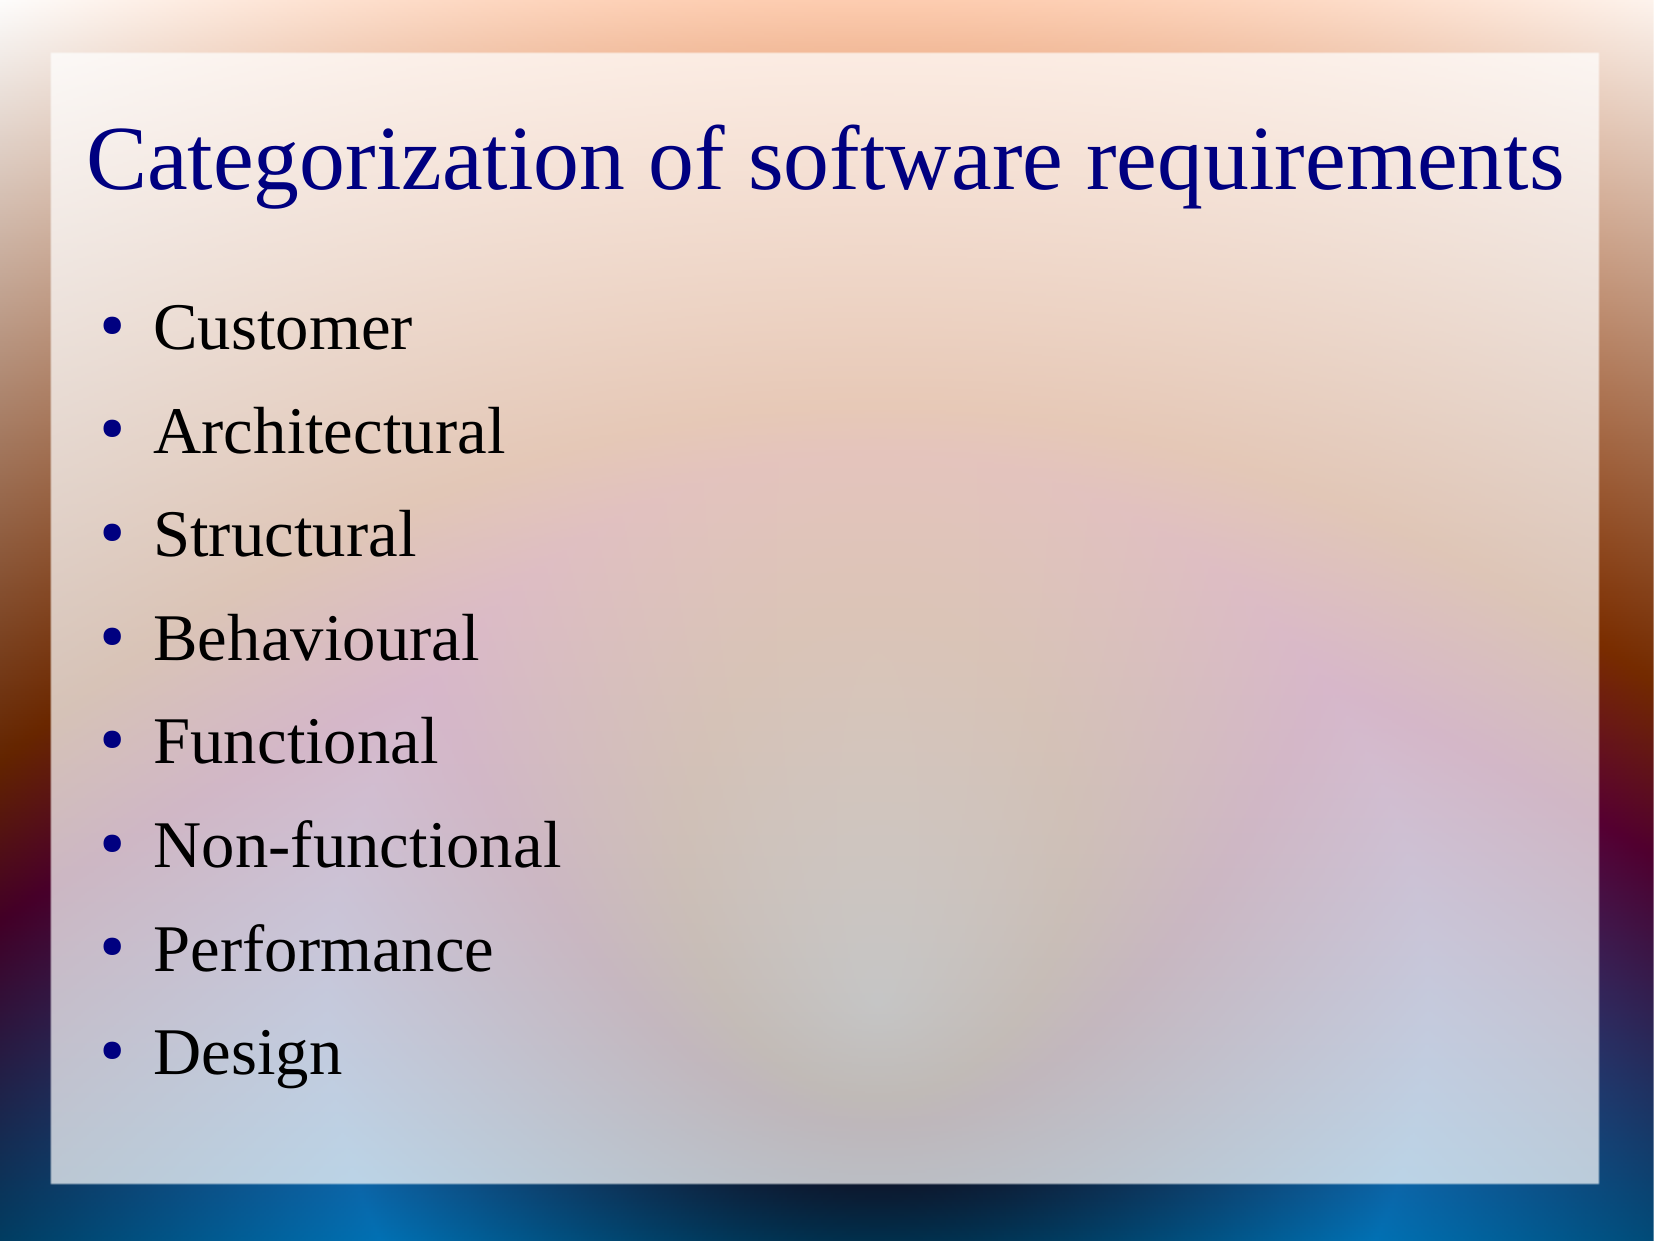

# Categorization of software requirements
Customer
Architectural
Structural
Behavioural
Functional
Non-functional
Performance
Design